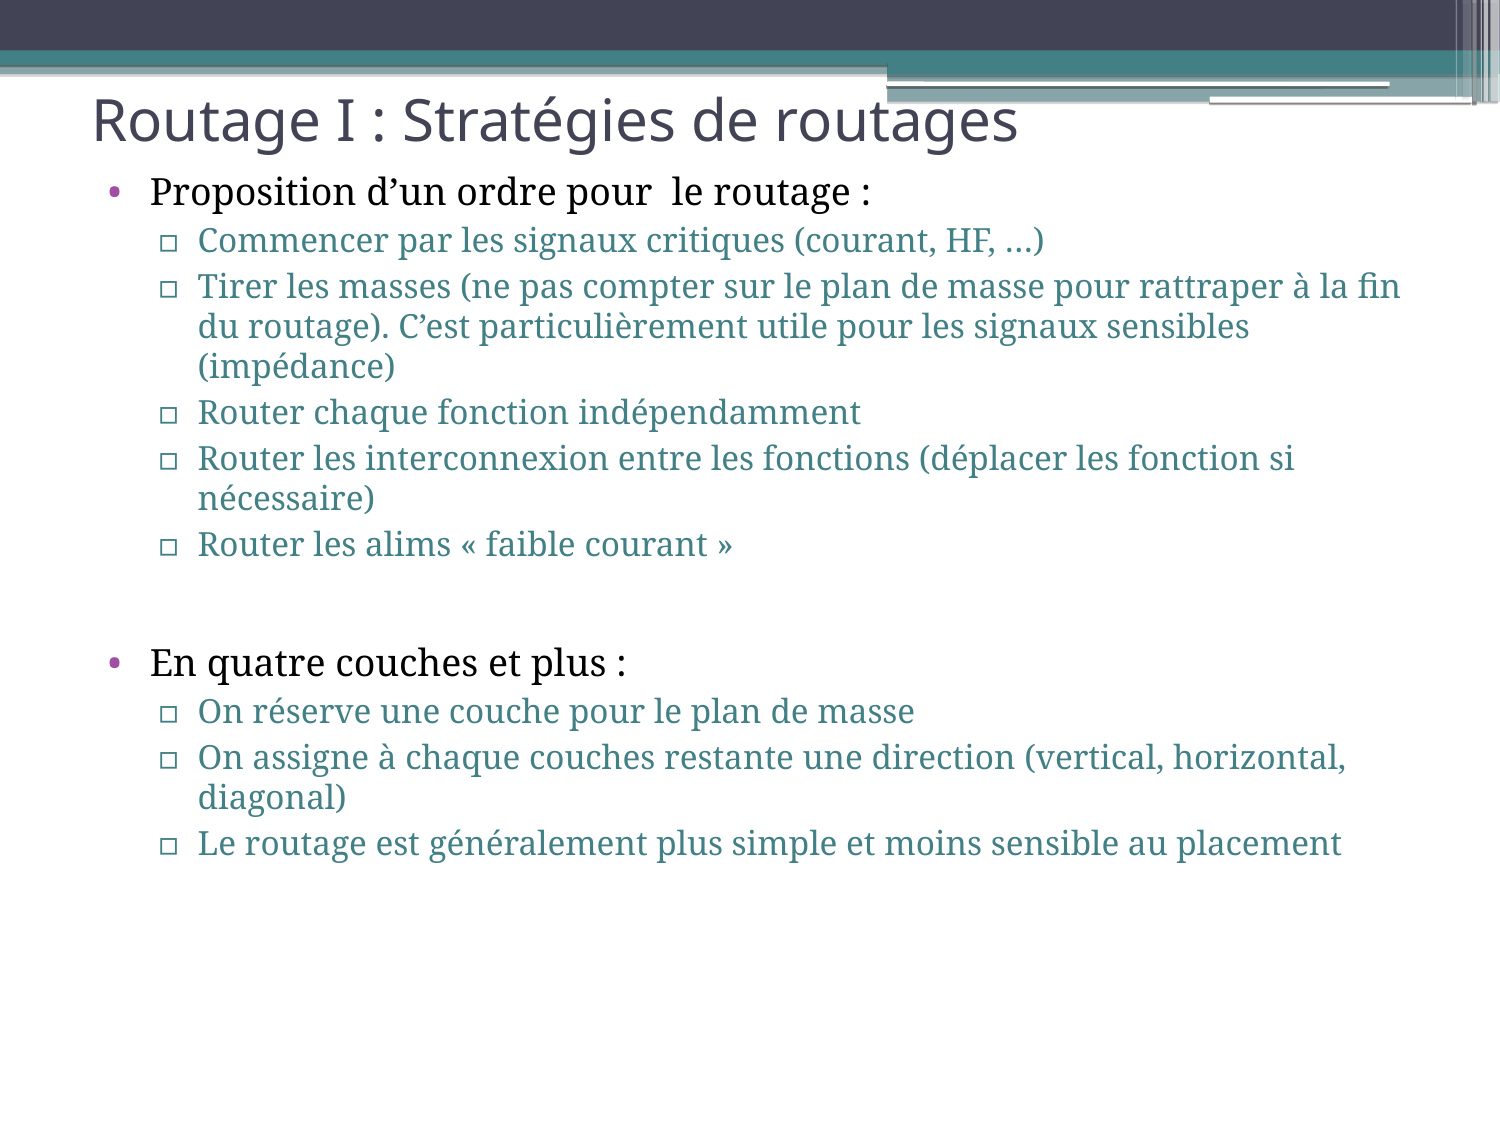

# Routage I : Stratégies de routages
Proposition d’un ordre pour le routage :
Commencer par les signaux critiques (courant, HF, …)
Tirer les masses (ne pas compter sur le plan de masse pour rattraper à la fin du routage). C’est particulièrement utile pour les signaux sensibles (impédance)
Router chaque fonction indépendamment
Router les interconnexion entre les fonctions (déplacer les fonction si nécessaire)
Router les alims « faible courant »
En quatre couches et plus :
On réserve une couche pour le plan de masse
On assigne à chaque couches restante une direction (vertical, horizontal, diagonal)
Le routage est généralement plus simple et moins sensible au placement